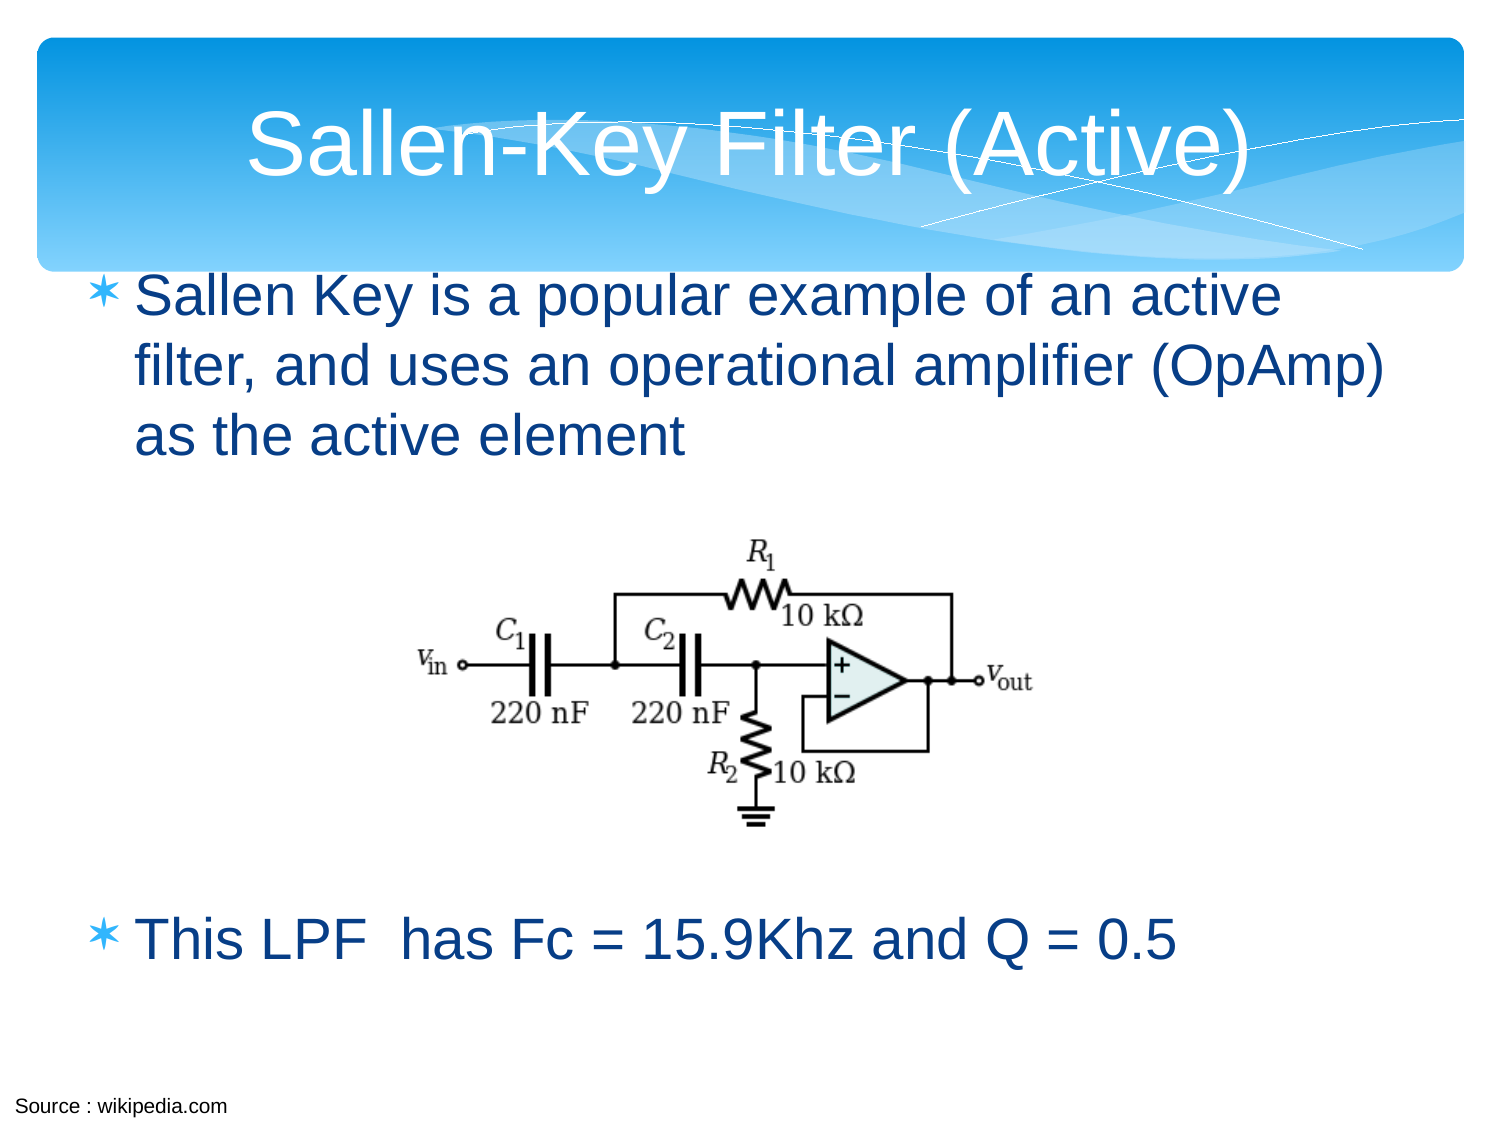

# Sallen-Key Filter (Active)
Sallen Key is a popular example of an active filter, and uses an operational amplifier (OpAmp) as the active element
This LPF has Fc = 15.9Khz and Q = 0.5
Source : wikipedia.com